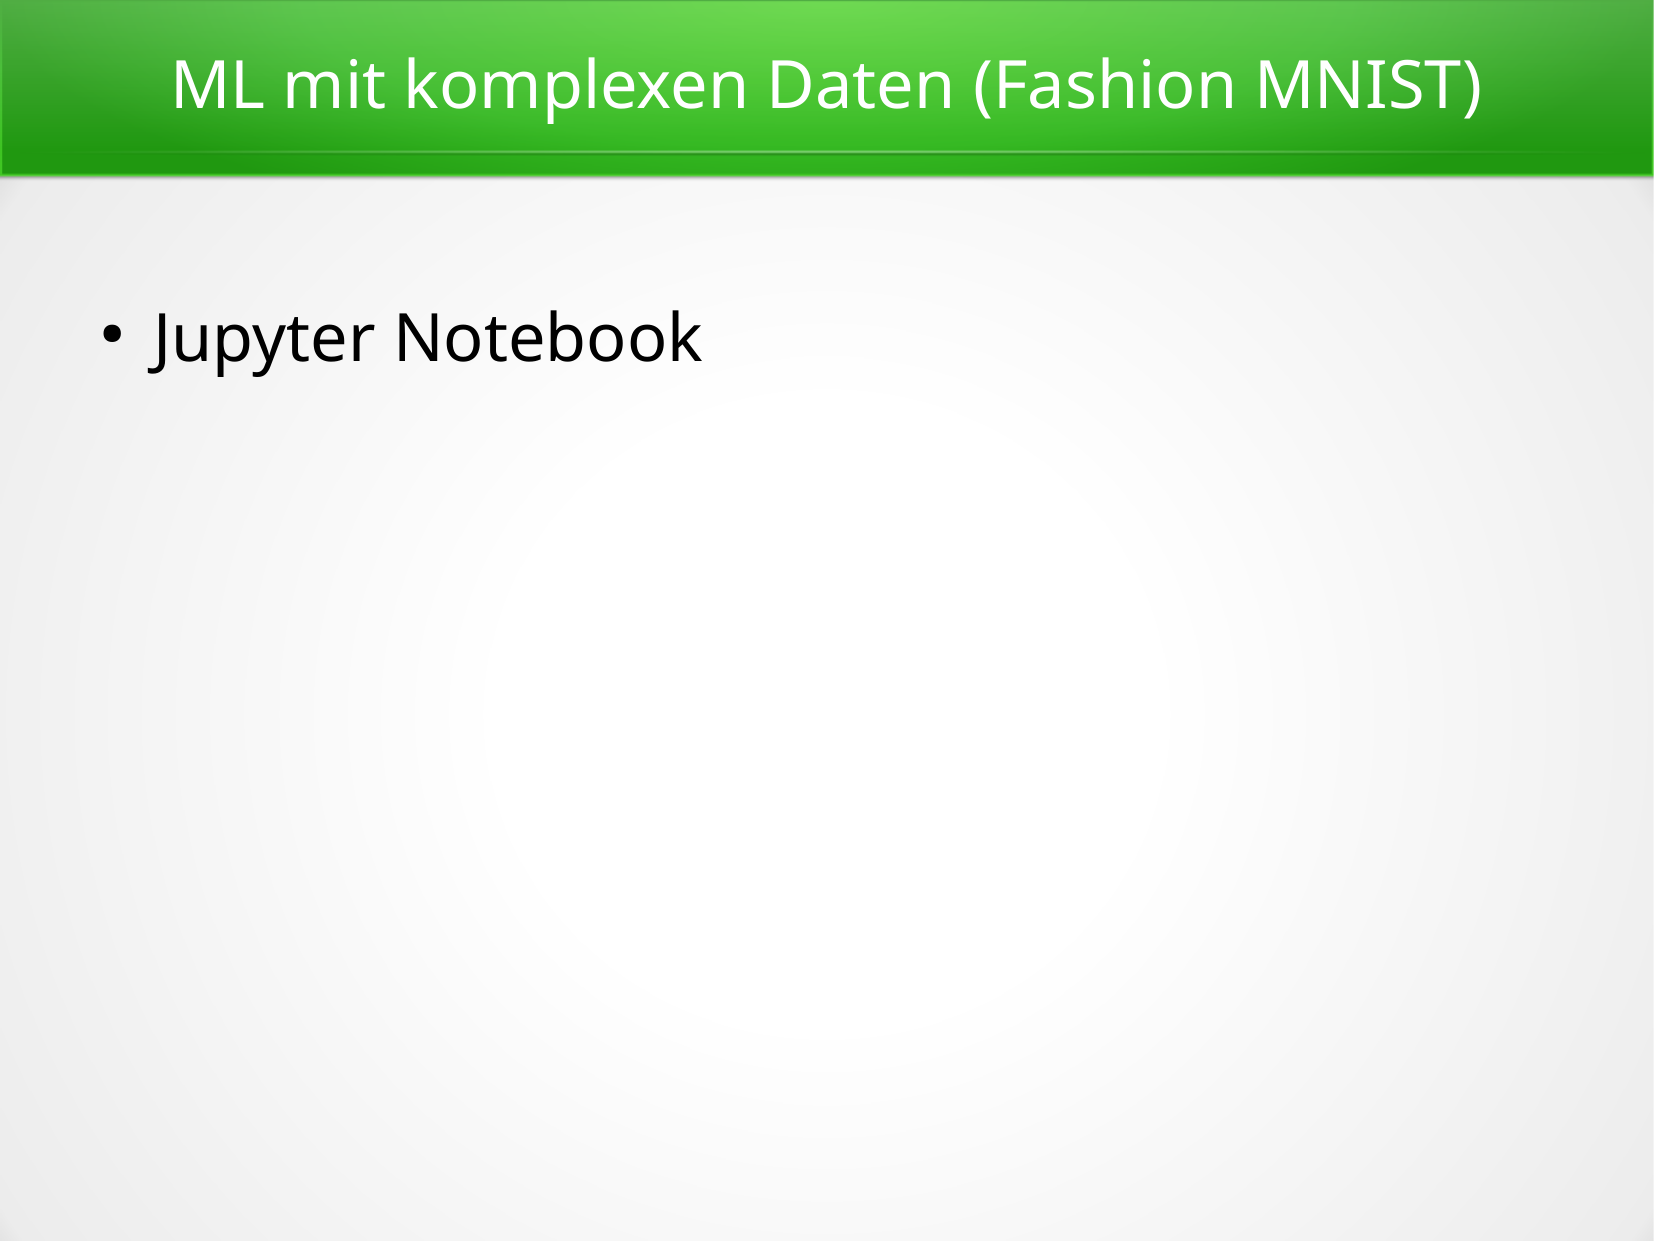

# ML mit komplexen Daten (Fashion MNIST)
Jupyter Notebook